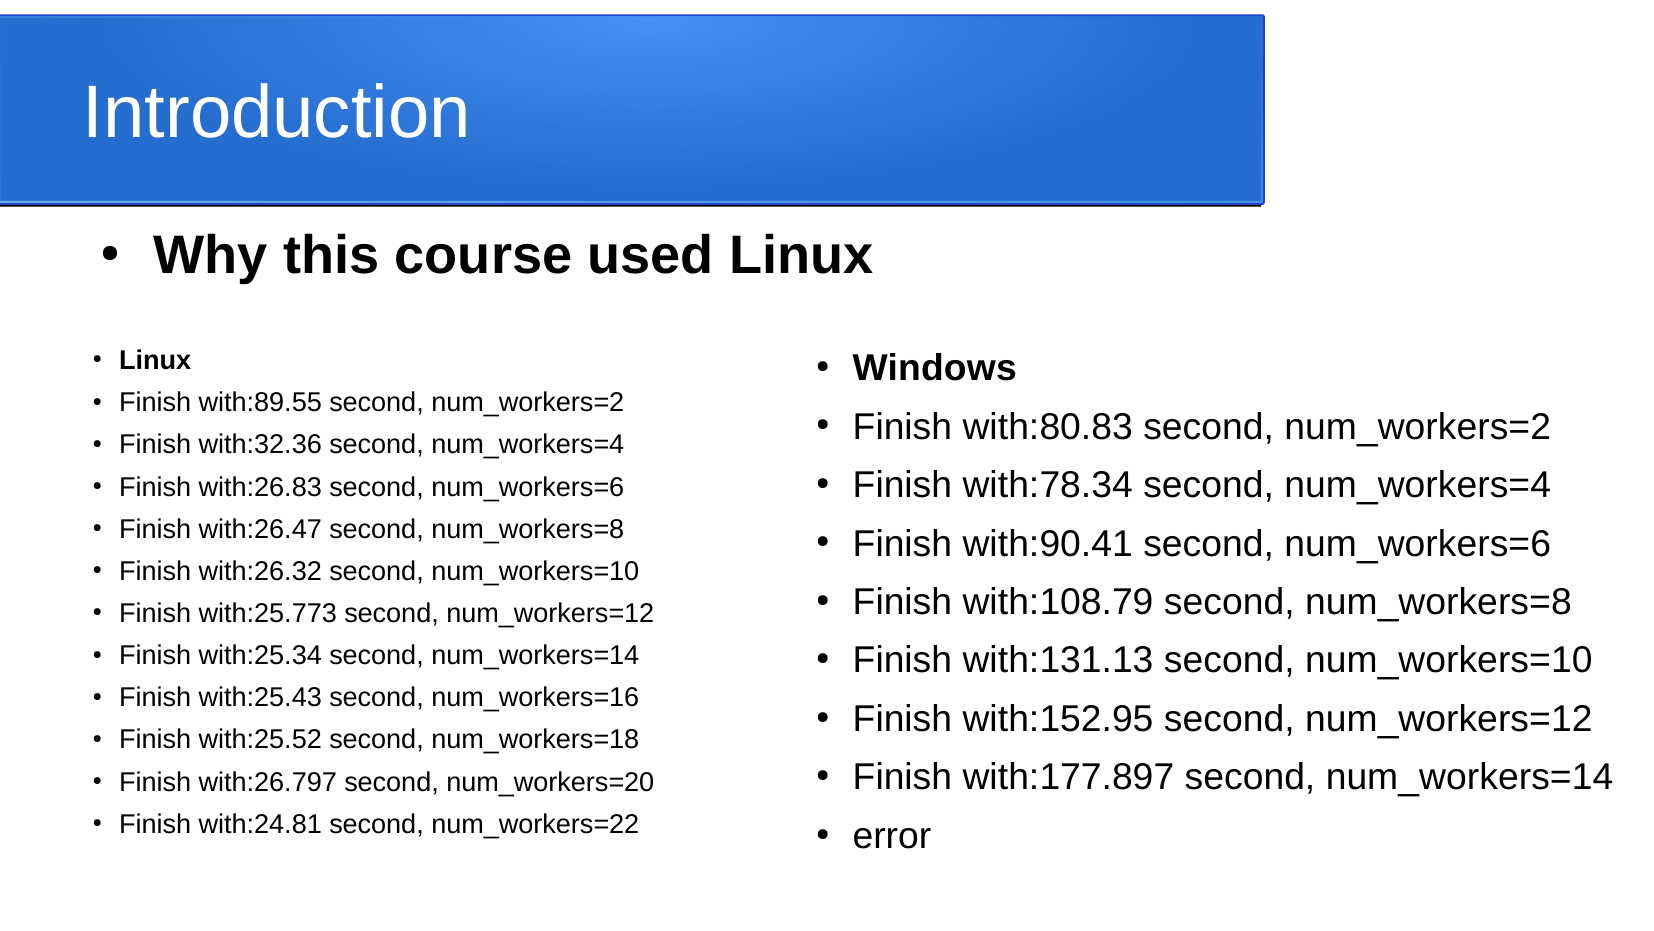

# Introduction
Why this course used Linux
Linux
Finish with:89.55 second, num_workers=2
Finish with:32.36 second, num_workers=4
Finish with:26.83 second, num_workers=6
Finish with:26.47 second, num_workers=8
Finish with:26.32 second, num_workers=10
Finish with:25.773 second, num_workers=12
Finish with:25.34 second, num_workers=14
Finish with:25.43 second, num_workers=16
Finish with:25.52 second, num_workers=18
Finish with:26.797 second, num_workers=20
Finish with:24.81 second, num_workers=22
Windows
Finish with:80.83 second, num_workers=2
Finish with:78.34 second, num_workers=4
Finish with:90.41 second, num_workers=6
Finish with:108.79 second, num_workers=8
Finish with:131.13 second, num_workers=10
Finish with:152.95 second, num_workers=12
Finish with:177.897 second, num_workers=14
error